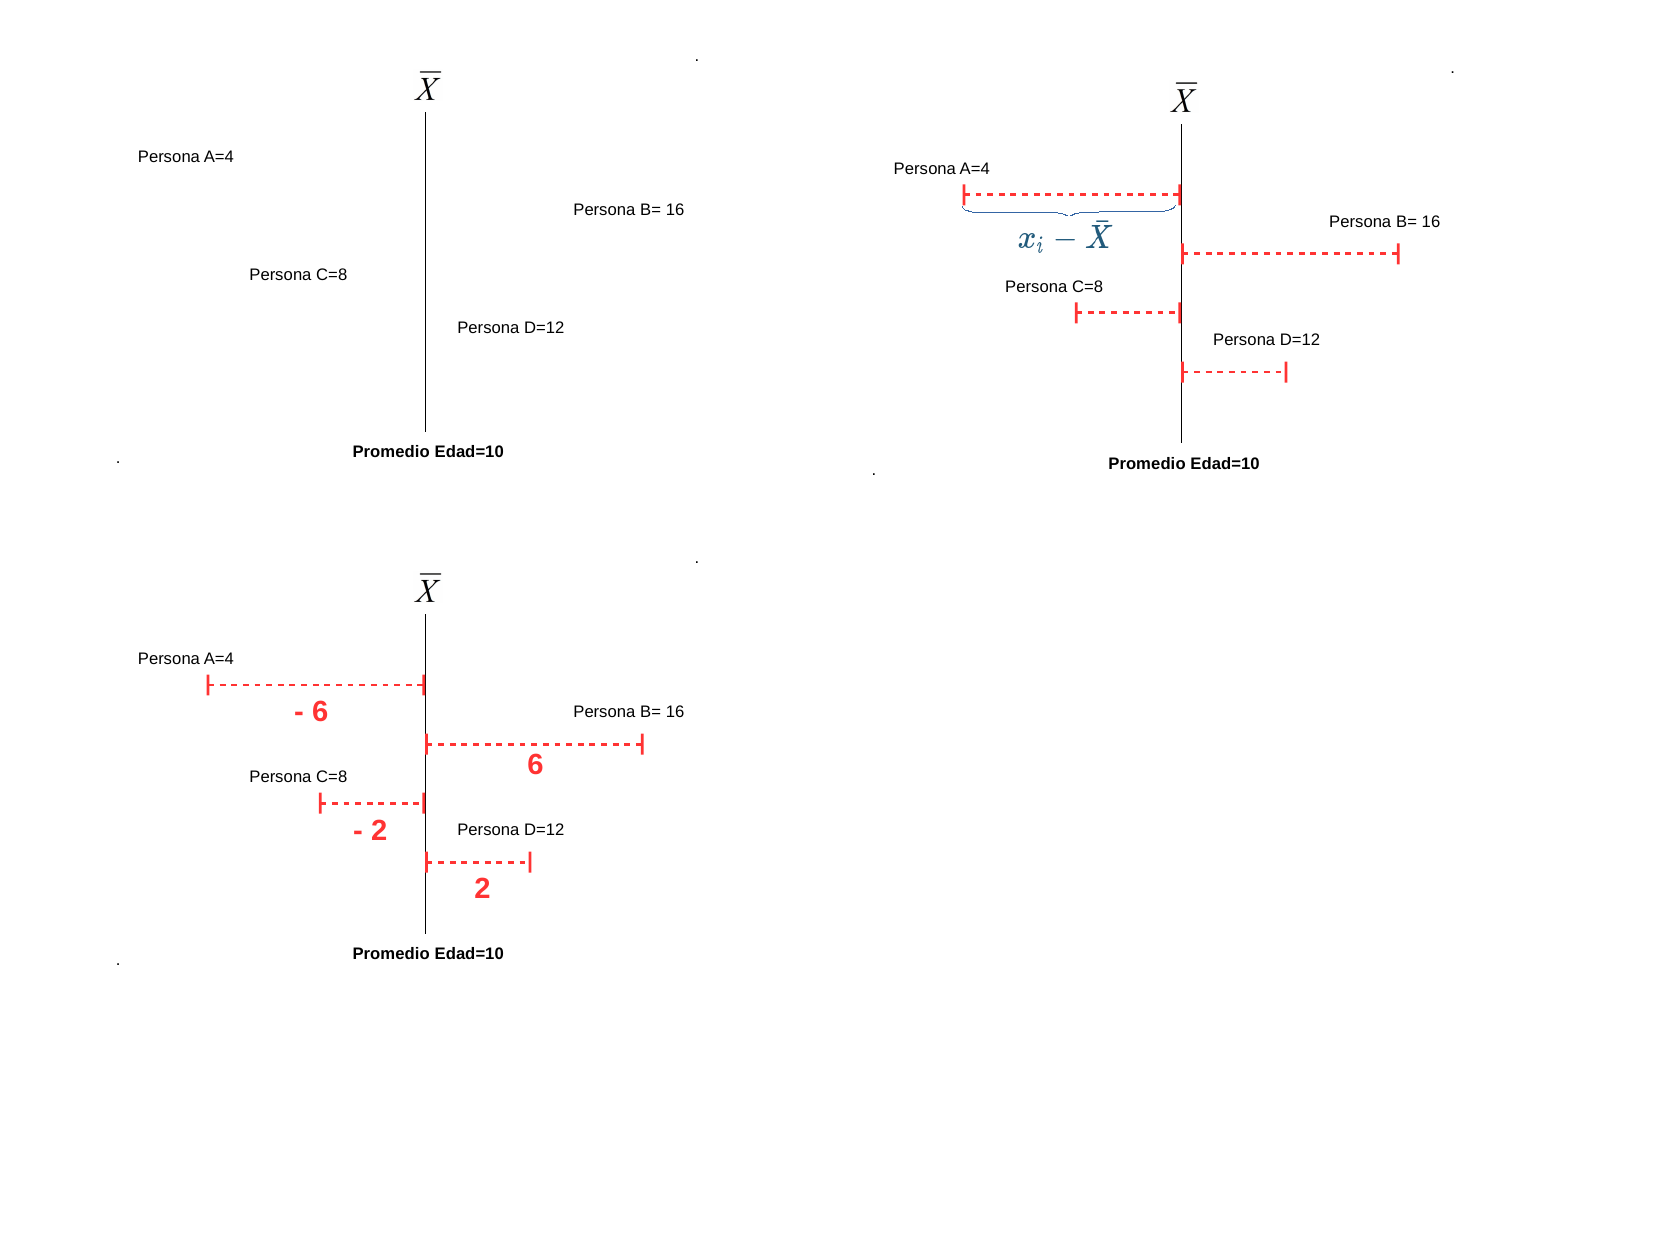

.
.
Persona A=4
Persona A=4
Persona B= 16
Persona B= 16
Persona C=8
Persona C=8
Persona D=12
Persona D=12
Promedio Edad=10
.
Promedio Edad=10
.
.
Persona A=4
Persona B= 16
 - 6
 6
Persona C=8
Persona D=12
 - 2
 2
Promedio Edad=10
.